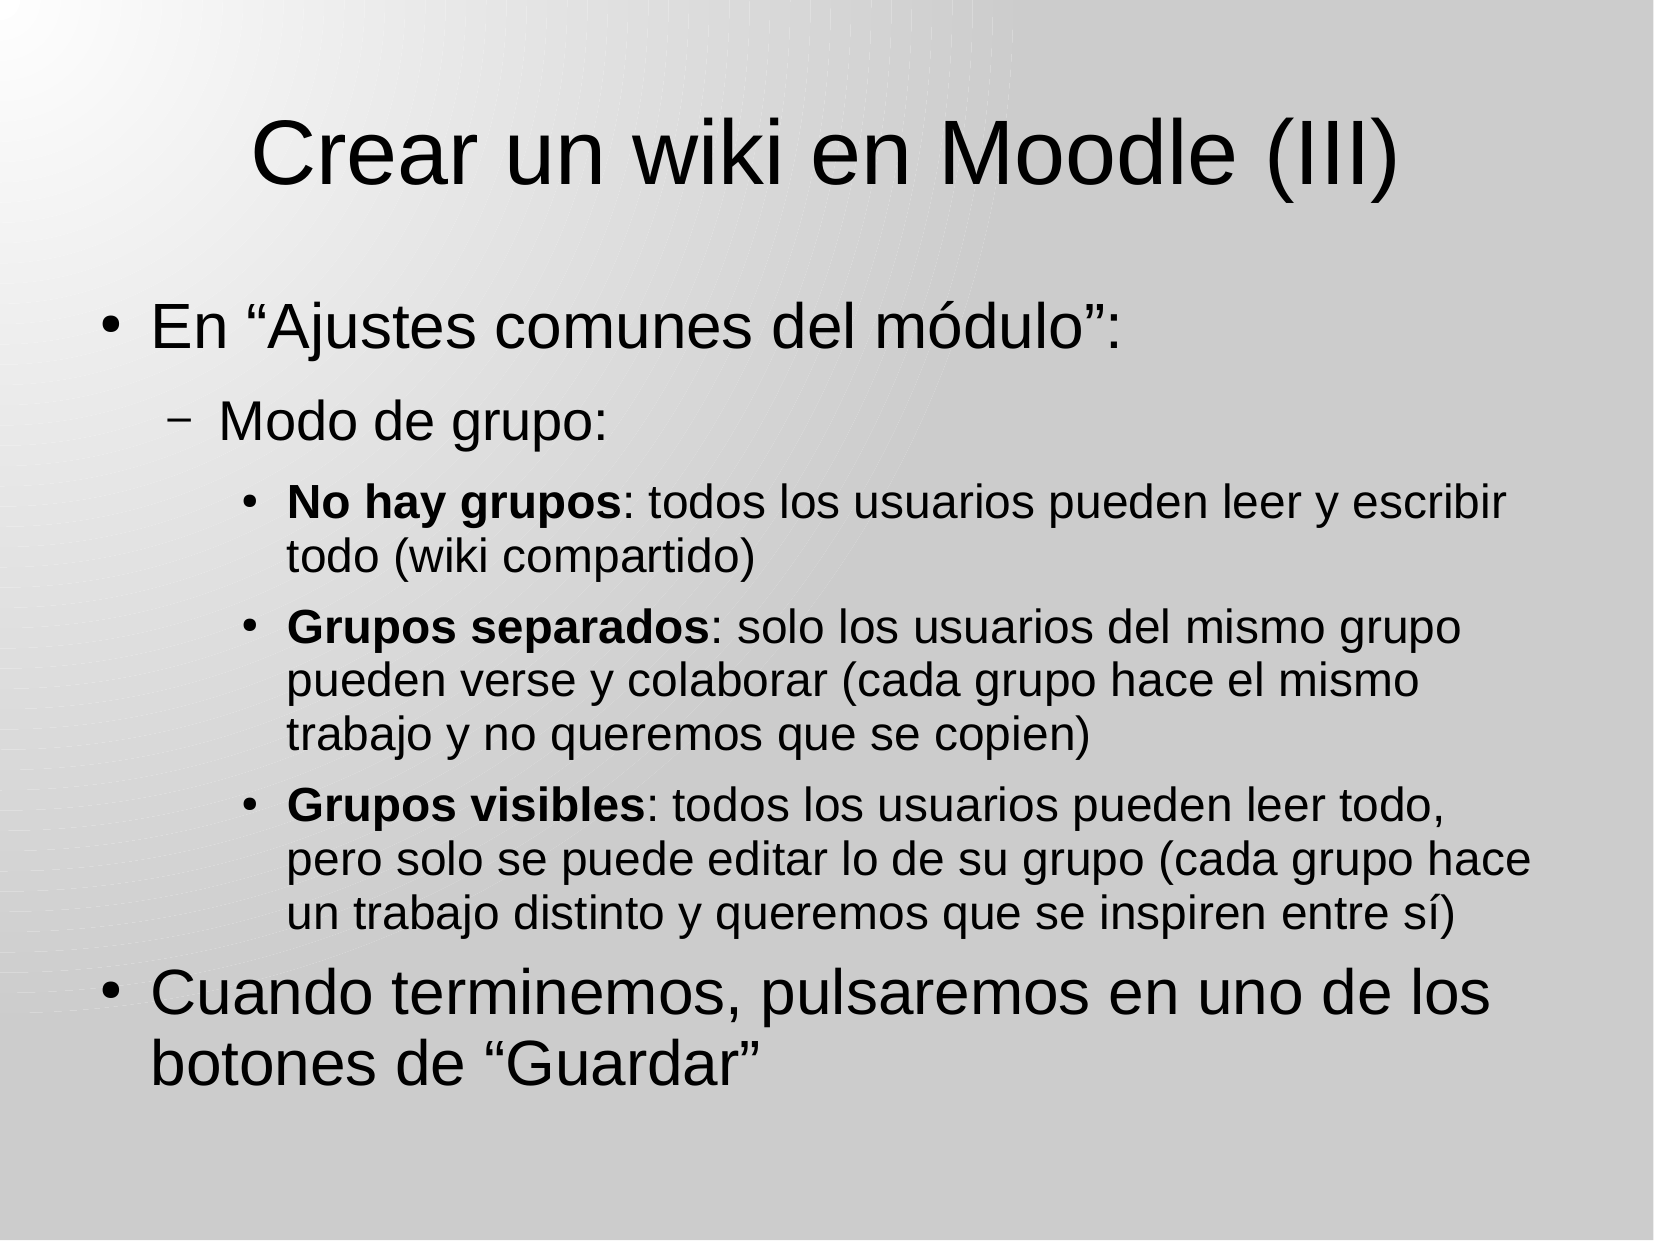

# Crear un wiki en Moodle (III)
En “Ajustes comunes del módulo”:
Modo de grupo:
No hay grupos: todos los usuarios pueden leer y escribir todo (wiki compartido)
Grupos separados: solo los usuarios del mismo grupo pueden verse y colaborar (cada grupo hace el mismo trabajo y no queremos que se copien)
Grupos visibles: todos los usuarios pueden leer todo, pero solo se puede editar lo de su grupo (cada grupo hace un trabajo distinto y queremos que se inspiren entre sí)
Cuando terminemos, pulsaremos en uno de los botones de “Guardar”